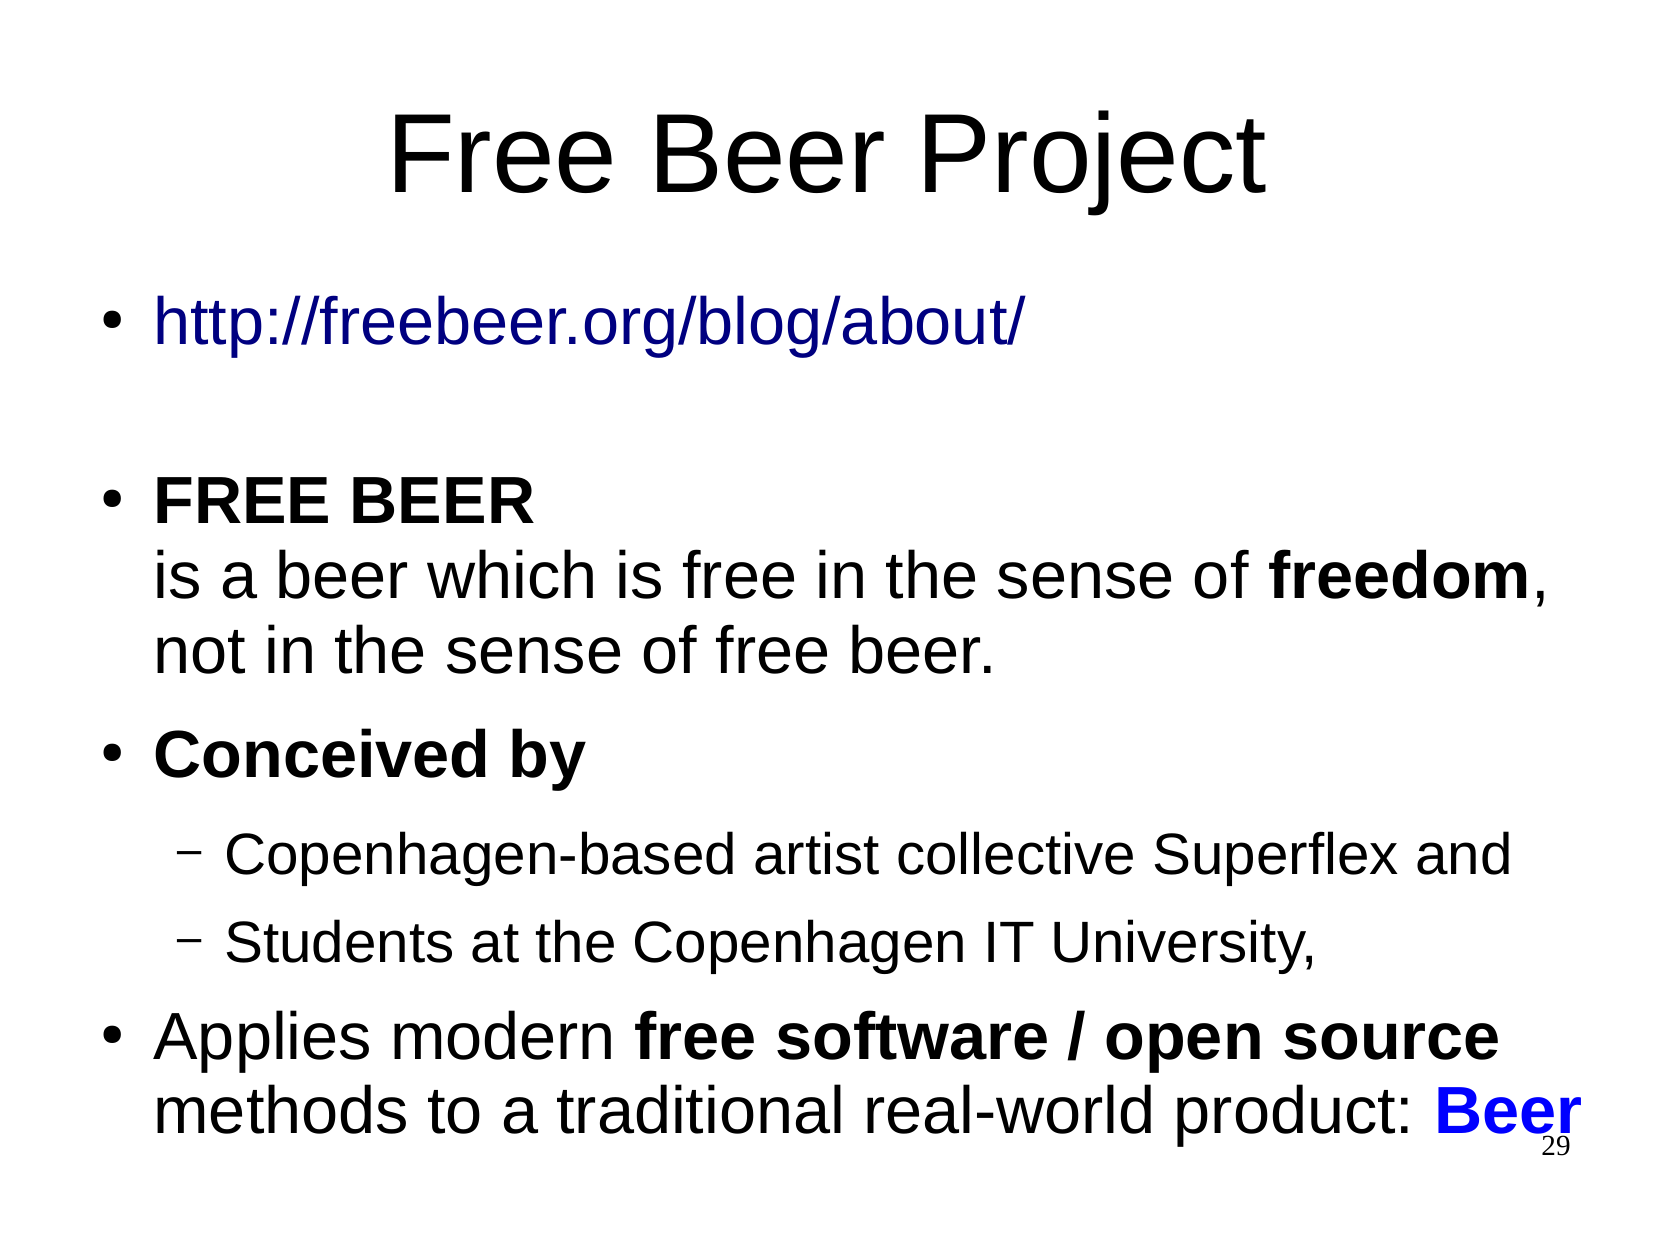

# Free Beer Project
http://freebeer.org/blog/about/
FREE BEER
is a beer which is free in the sense of freedom, not in the sense of free beer.
Conceived by
Copenhagen-based artist collective Superflex and
Students at the Copenhagen IT University,
Applies modern free software / open source methods to a traditional real-world product: Beer
29